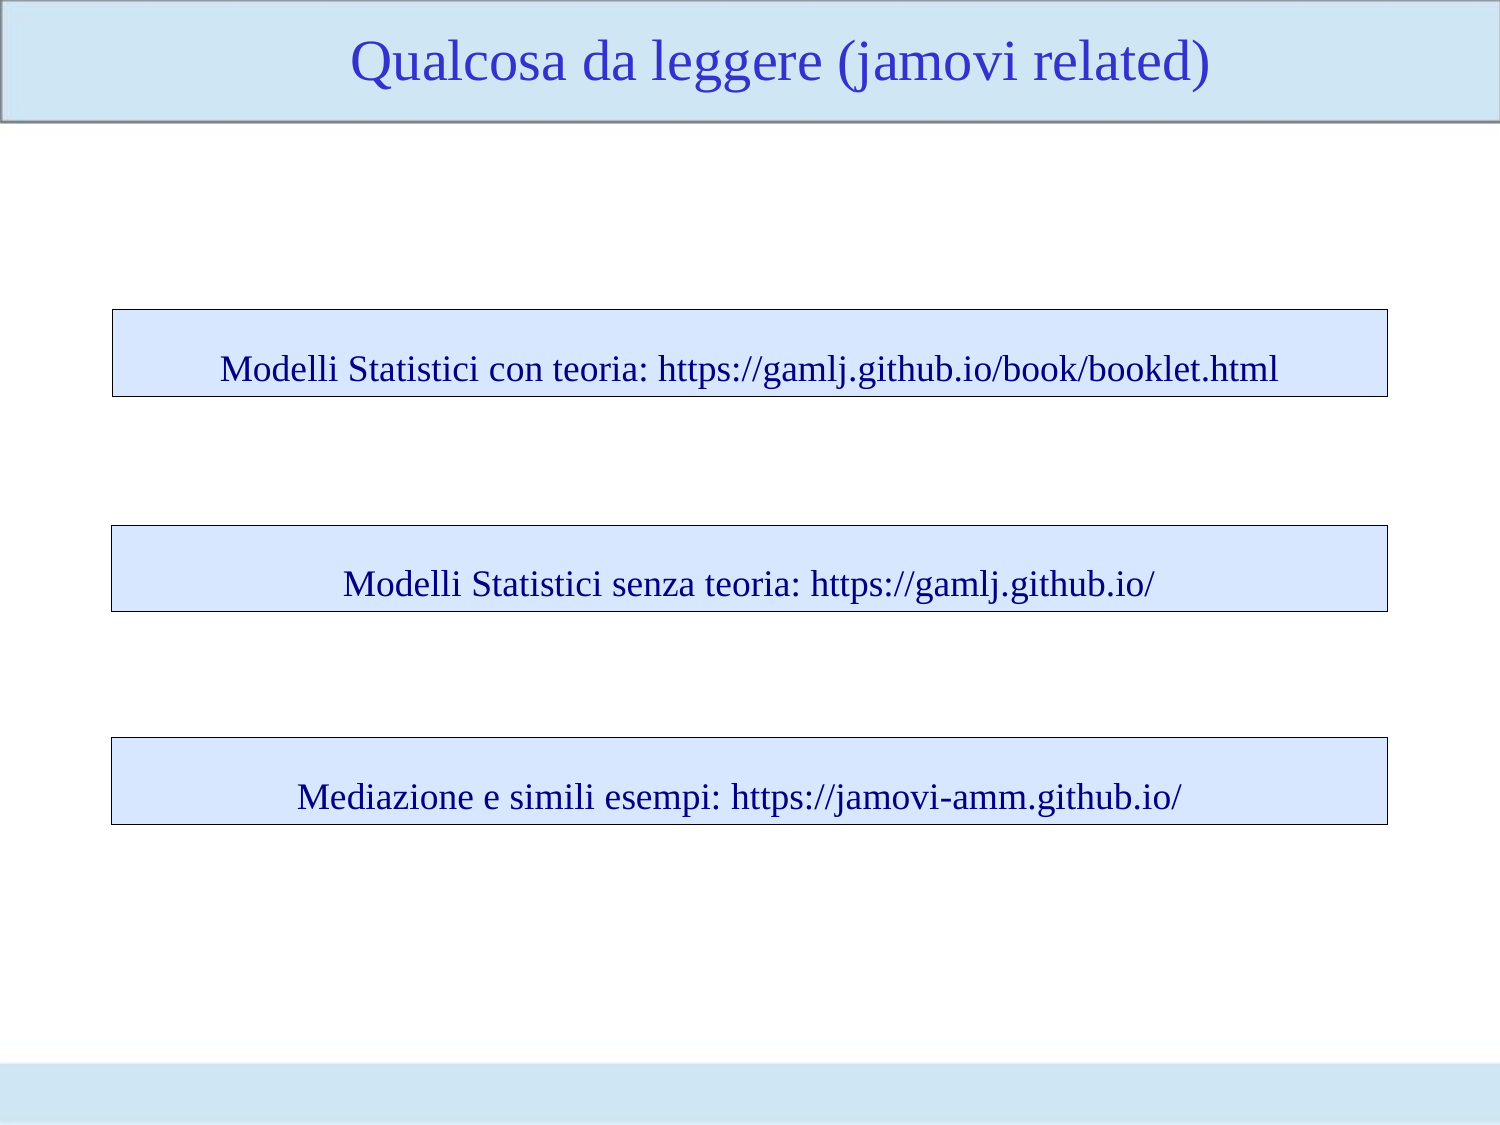

# Qualcosa da leggere (jamovi related)
Modelli Statistici con teoria: https://gamlj.github.io/book/booklet.html
Modelli Statistici con teoria: https://gamlj.github.io/book/booklet.html
Modelli Statistici senza teoria: https://gamlj.github.io/
Mediazione e simili esempi: https://jamovi-amm.github.io/